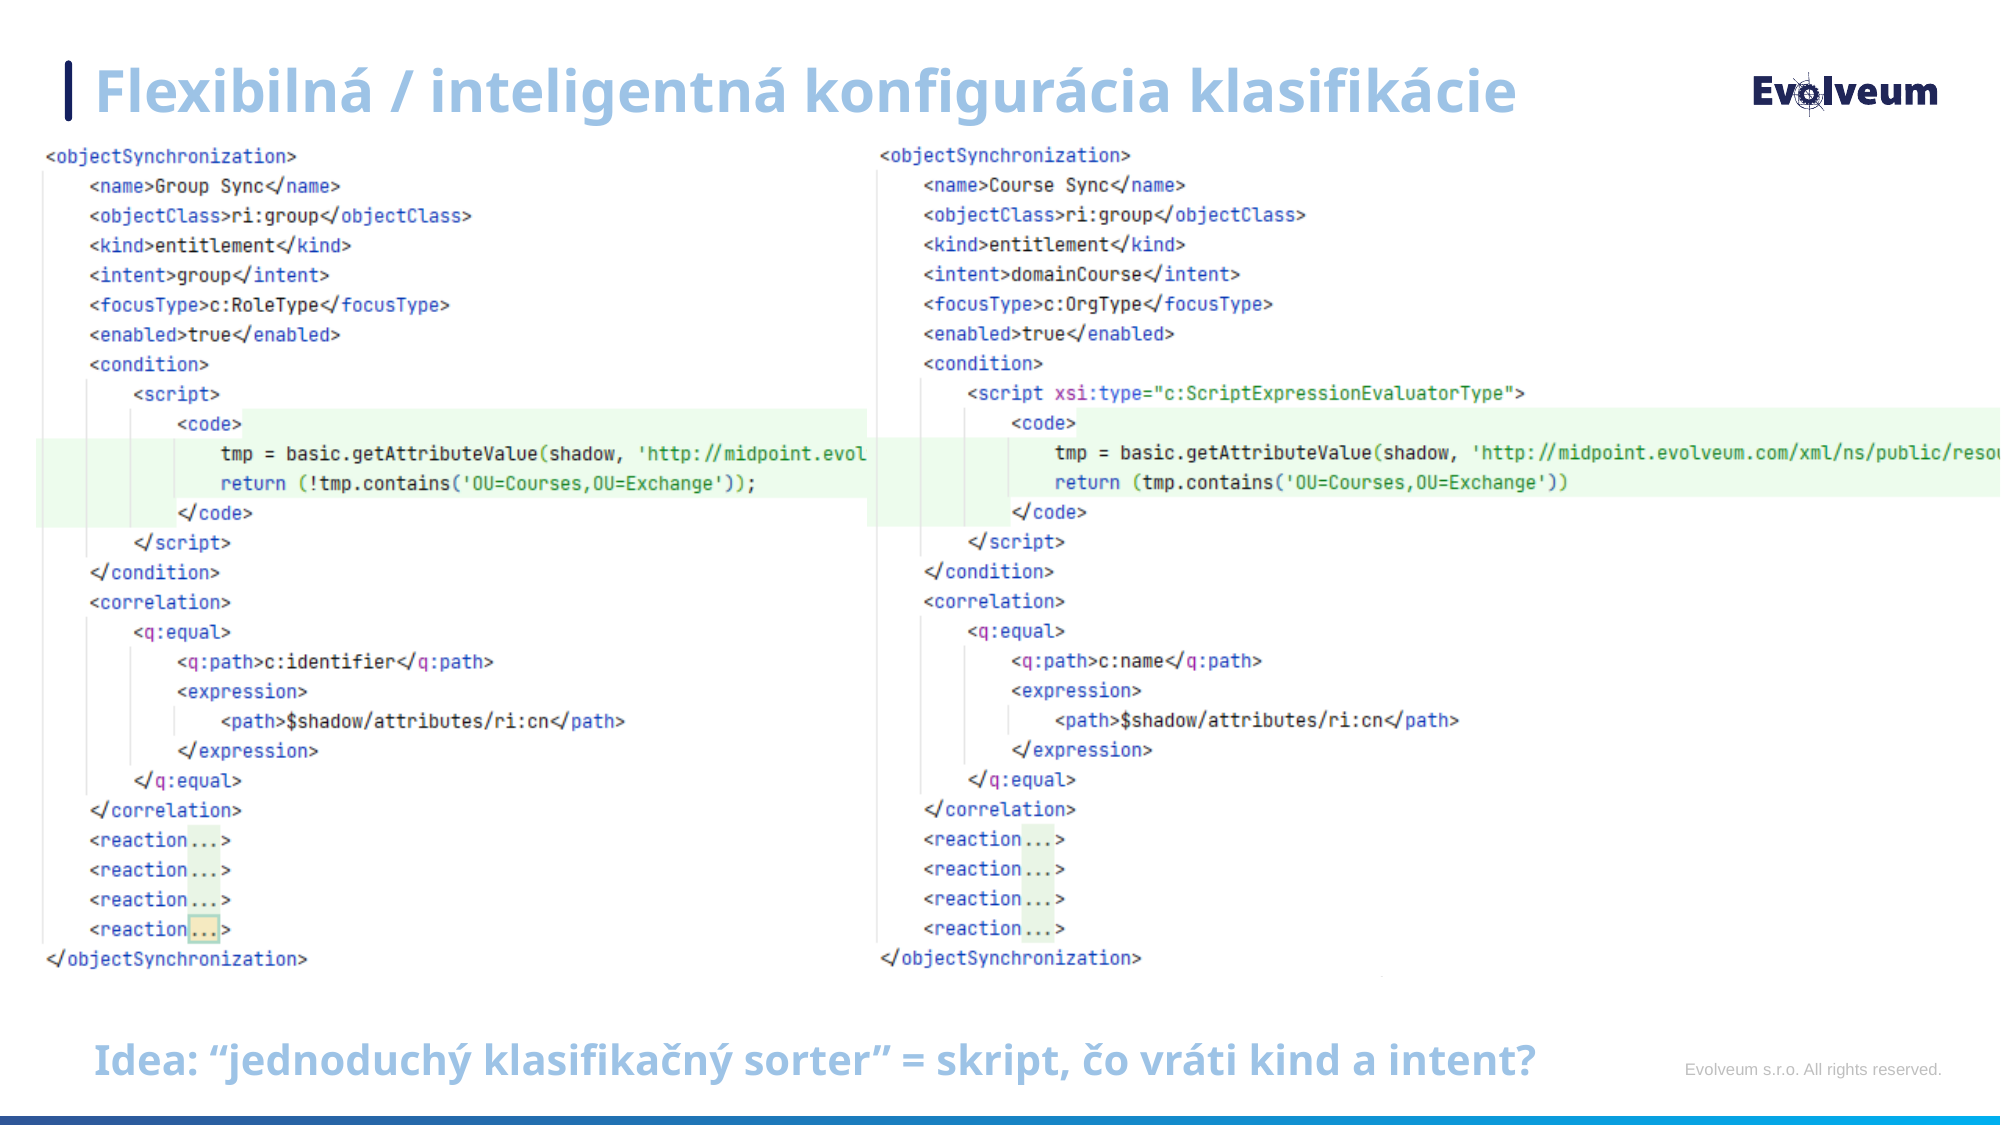

# Flexibilná / inteligentná konfigurácia klasifikácie
Idea: “jednoduchý klasifikačný sorter” = skript, čo vráti kind a intent?